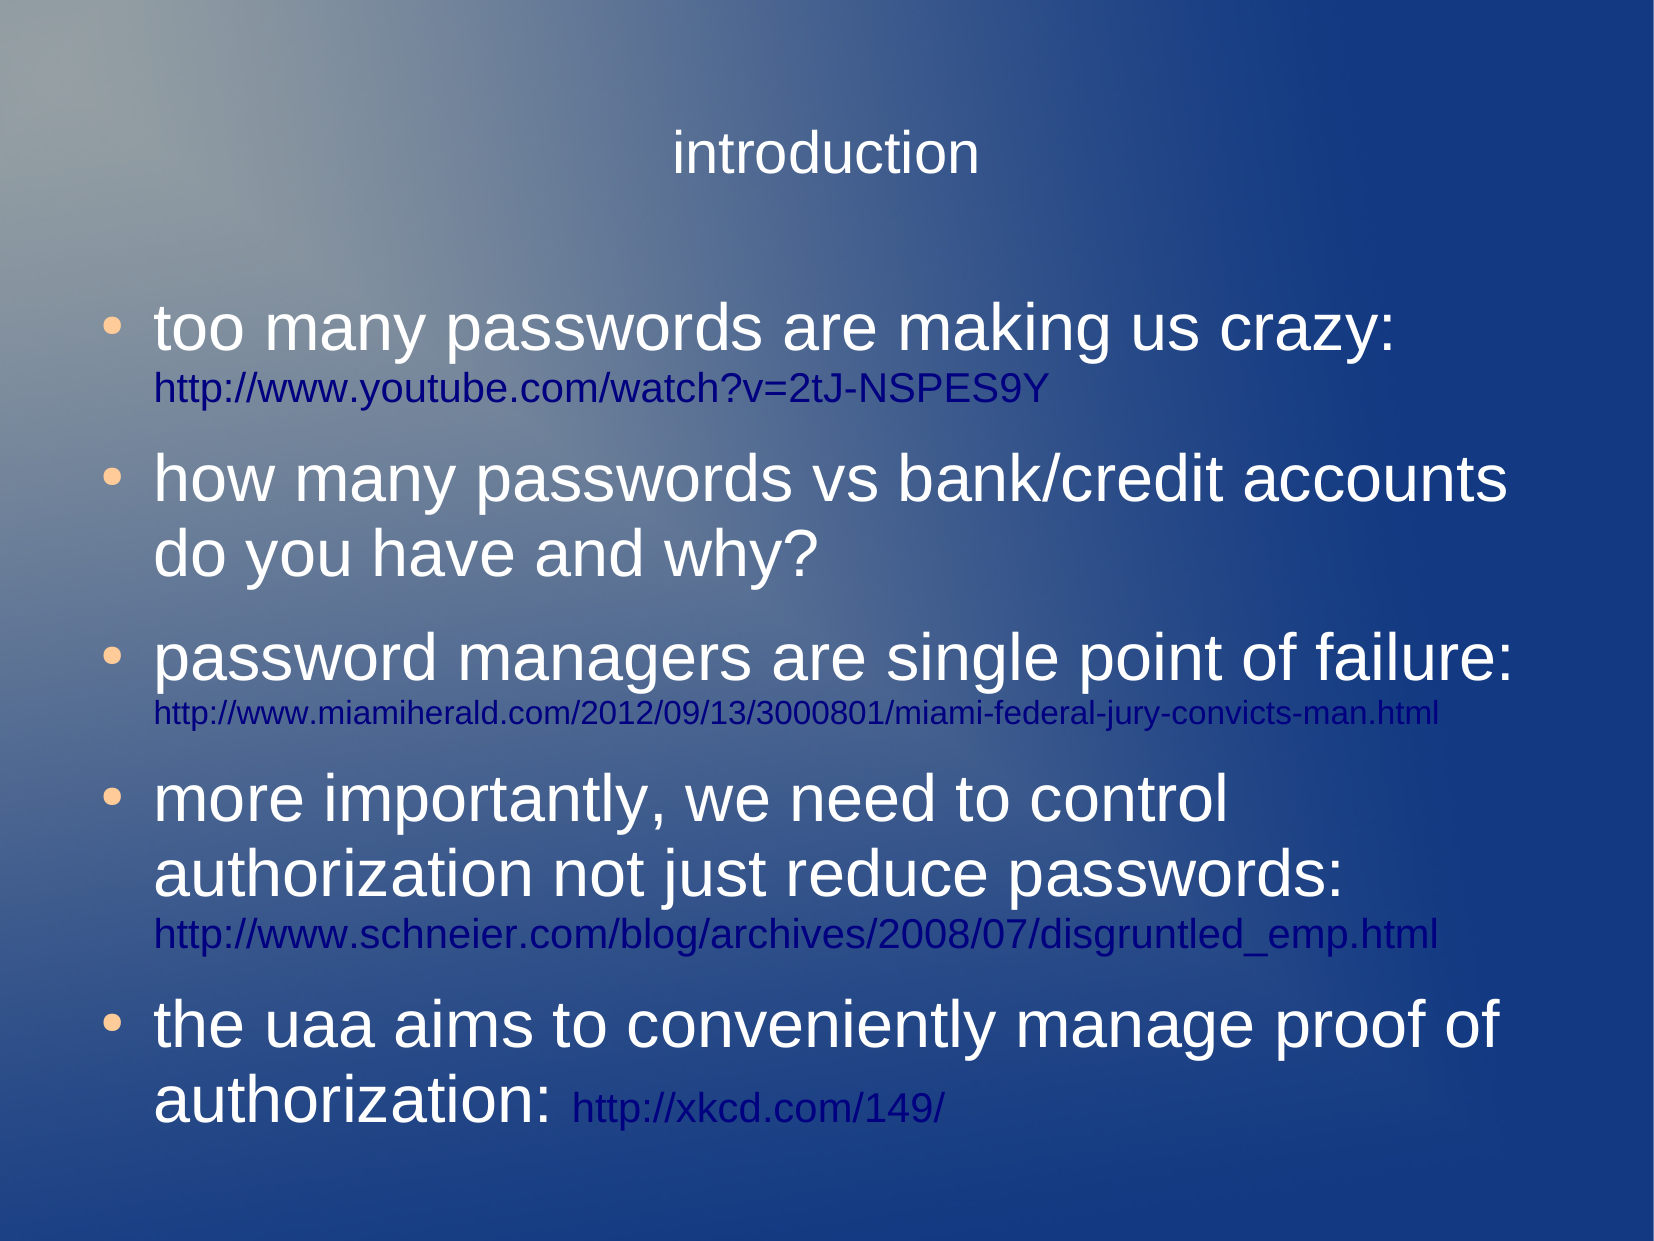

# introduction
too many passwords are making us crazy: http://www.youtube.com/watch?v=2tJ-NSPES9Y
how many passwords vs bank/credit accounts do you have and why?
password managers are single point of failure: http://www.miamiherald.com/2012/09/13/3000801/miami-federal-jury-convicts-man.html
more importantly, we need to control authorization not just reduce passwords: http://www.schneier.com/blog/archives/2008/07/disgruntled_emp.html
the uaa aims to conveniently manage proof of authorization: http://xkcd.com/149/